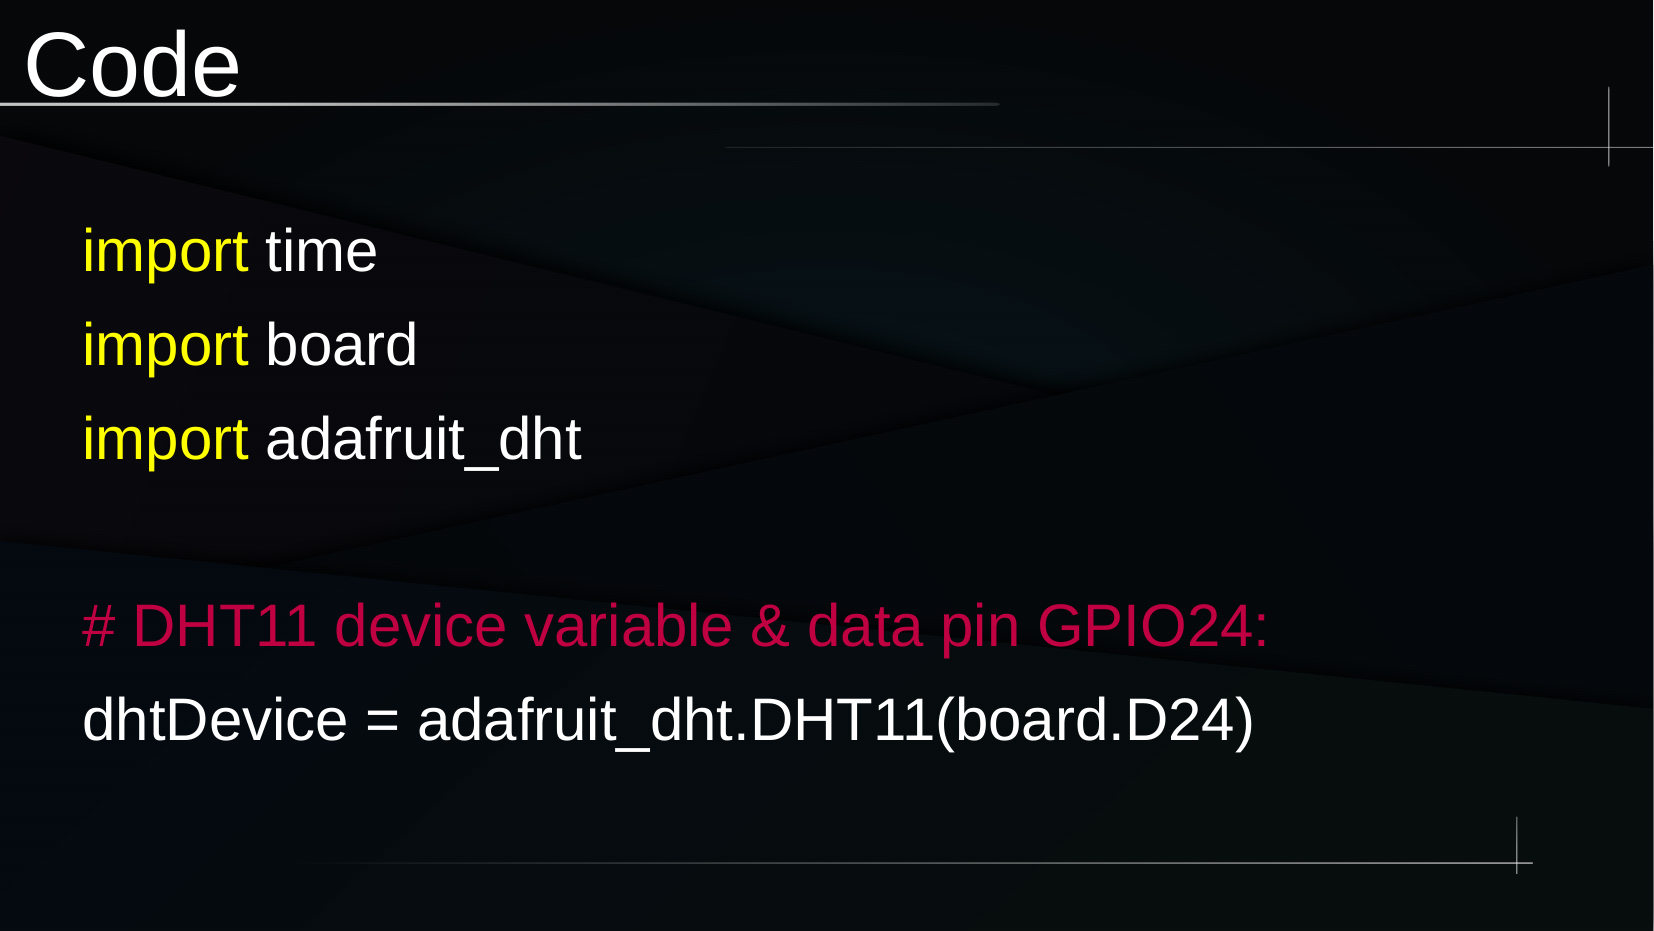

# Code
import time
import board
import adafruit_dht
# DHT11 device variable & data pin GPIO24:
dhtDevice = adafruit_dht.DHT11(board.D24)